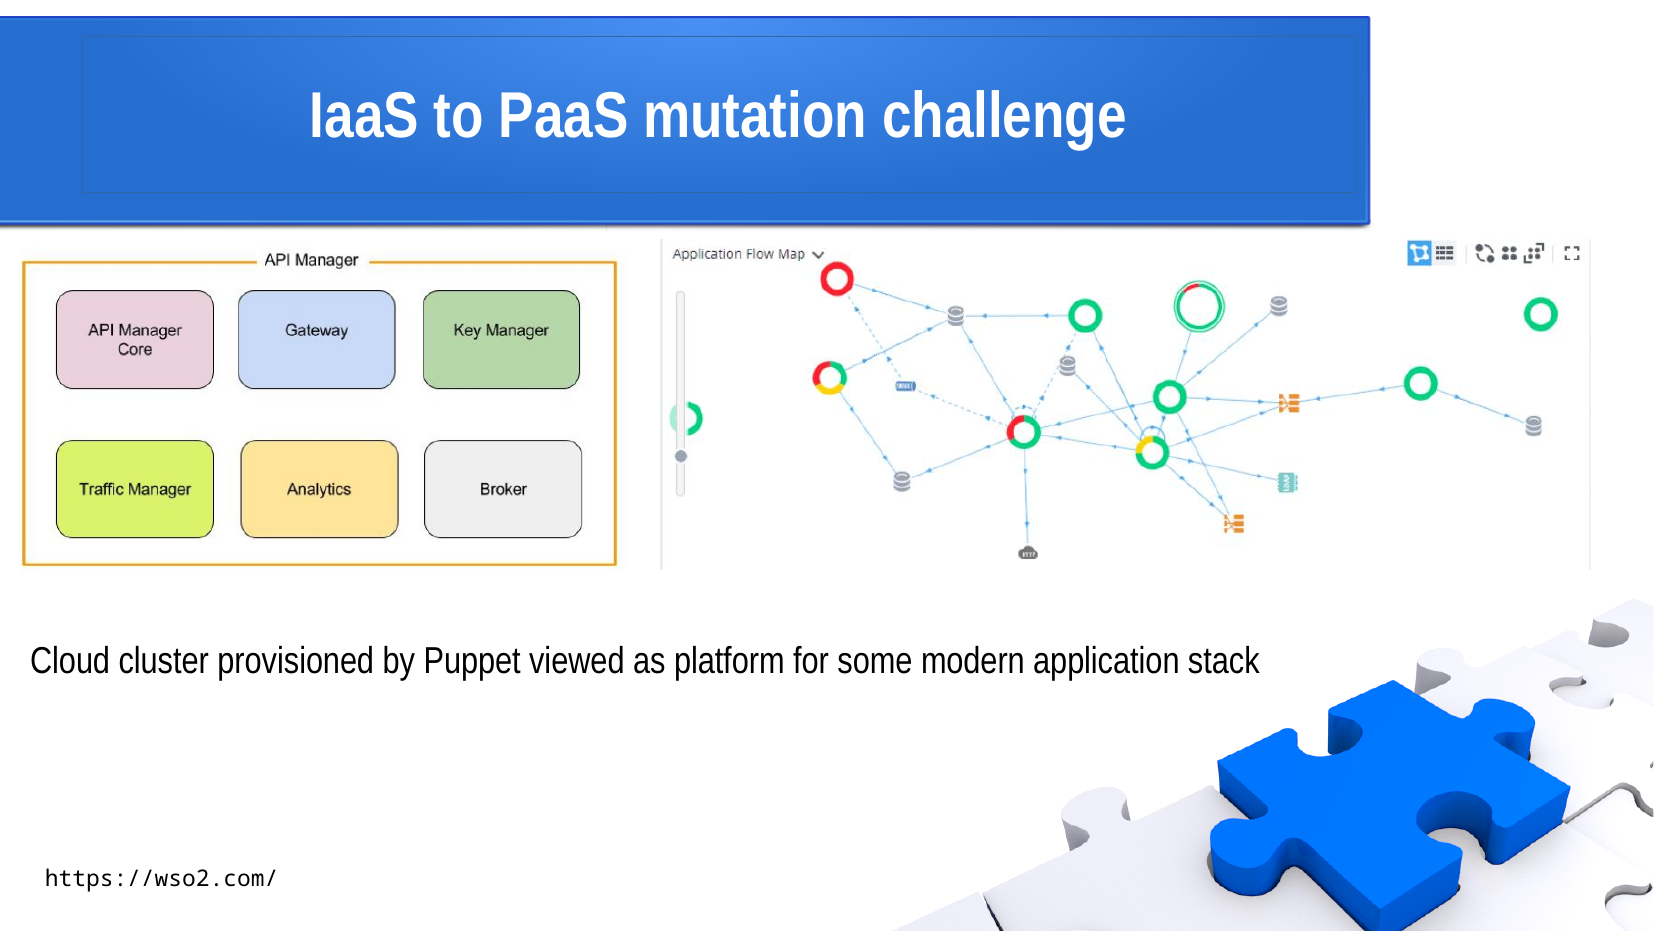

# IaaS to PaaS mutation challenge
Cloud cluster provisioned by Puppet viewed as platform for some modern application stack
https://wso2.com/